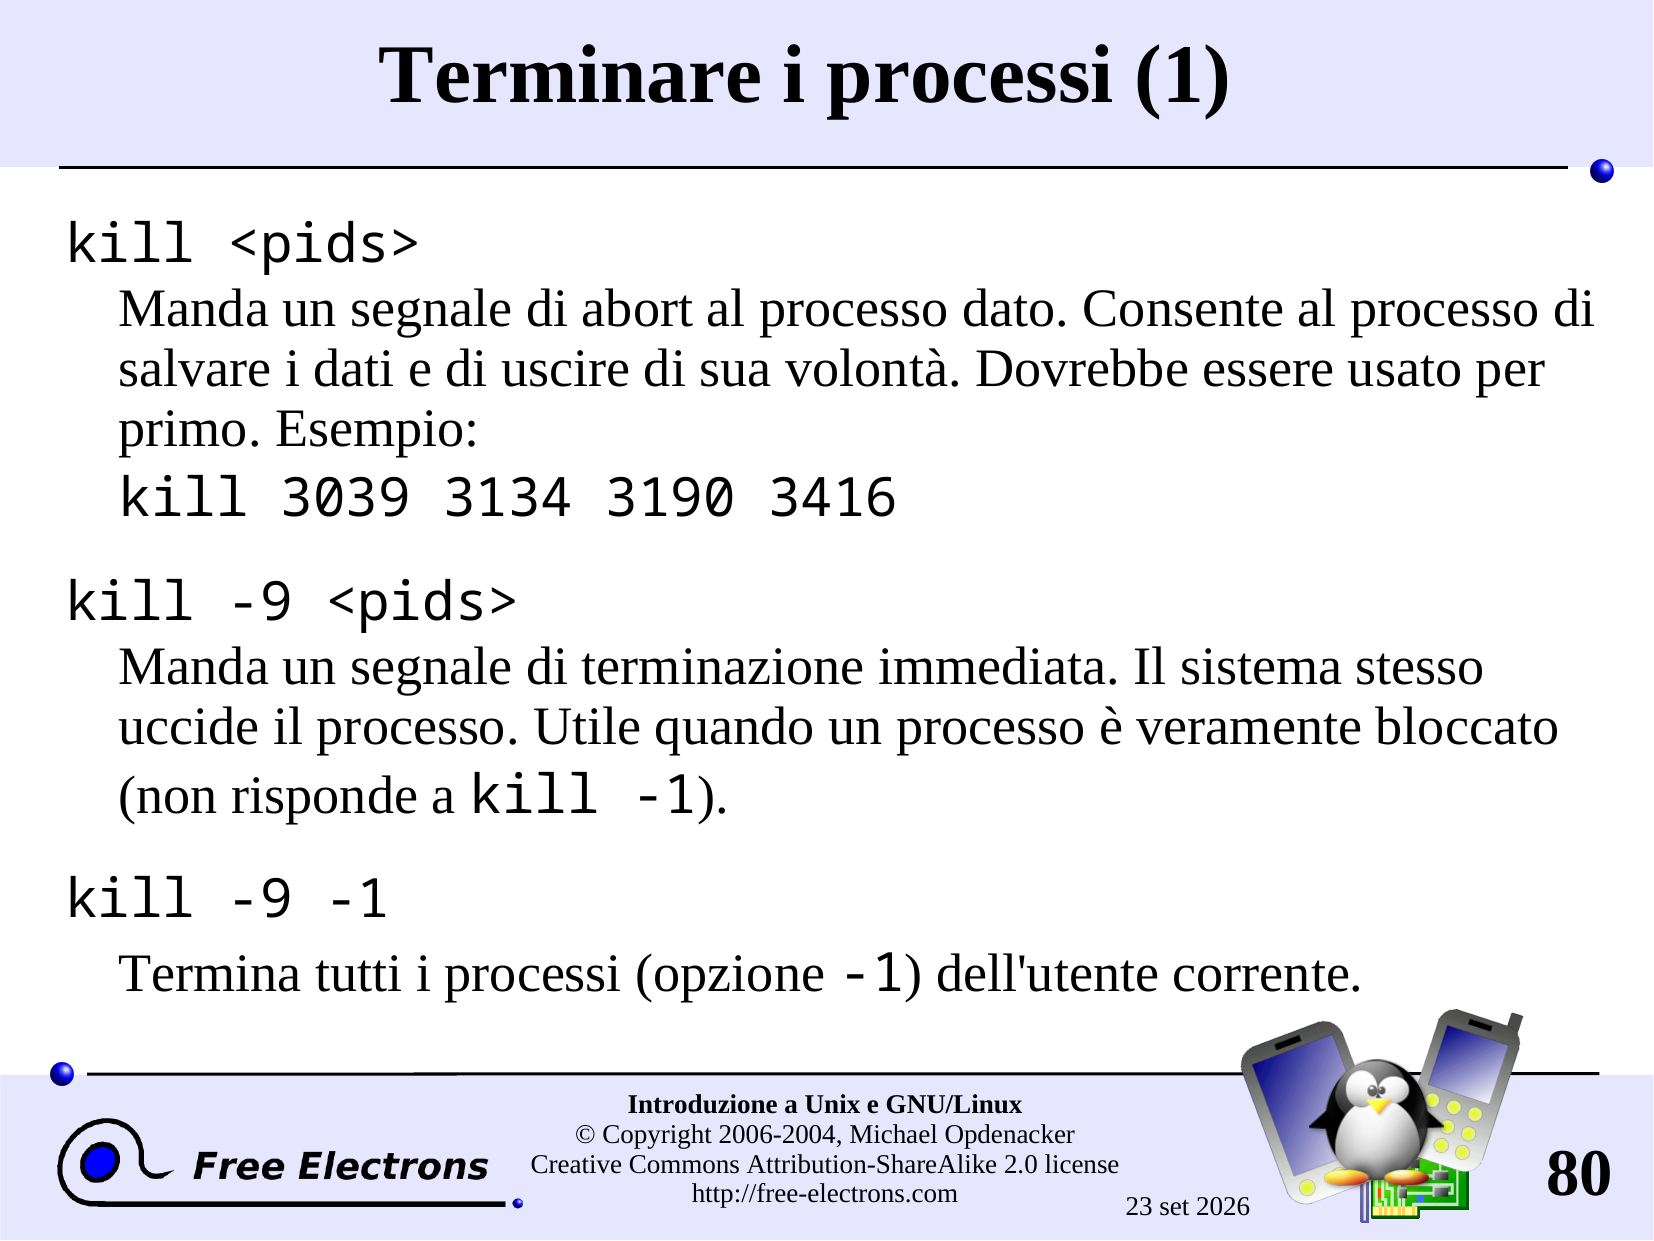

# Terminare i processi (1)
kill <pids>
Manda un segnale di abort al processo dato. Consente al processo di salvare i dati e di uscire di sua volontà. Dovrebbe essere usato per primo. Esempio:
kill 3039 3134 3190 3416
kill -9 <pids>
Manda un segnale di terminazione immediata. Il sistema stesso uccide il processo. Utile quando un processo è veramente bloccato (non risponde a kill -1).
kill -9 -1
Termina tutti i processi (opzione -1) dell'utente corrente.